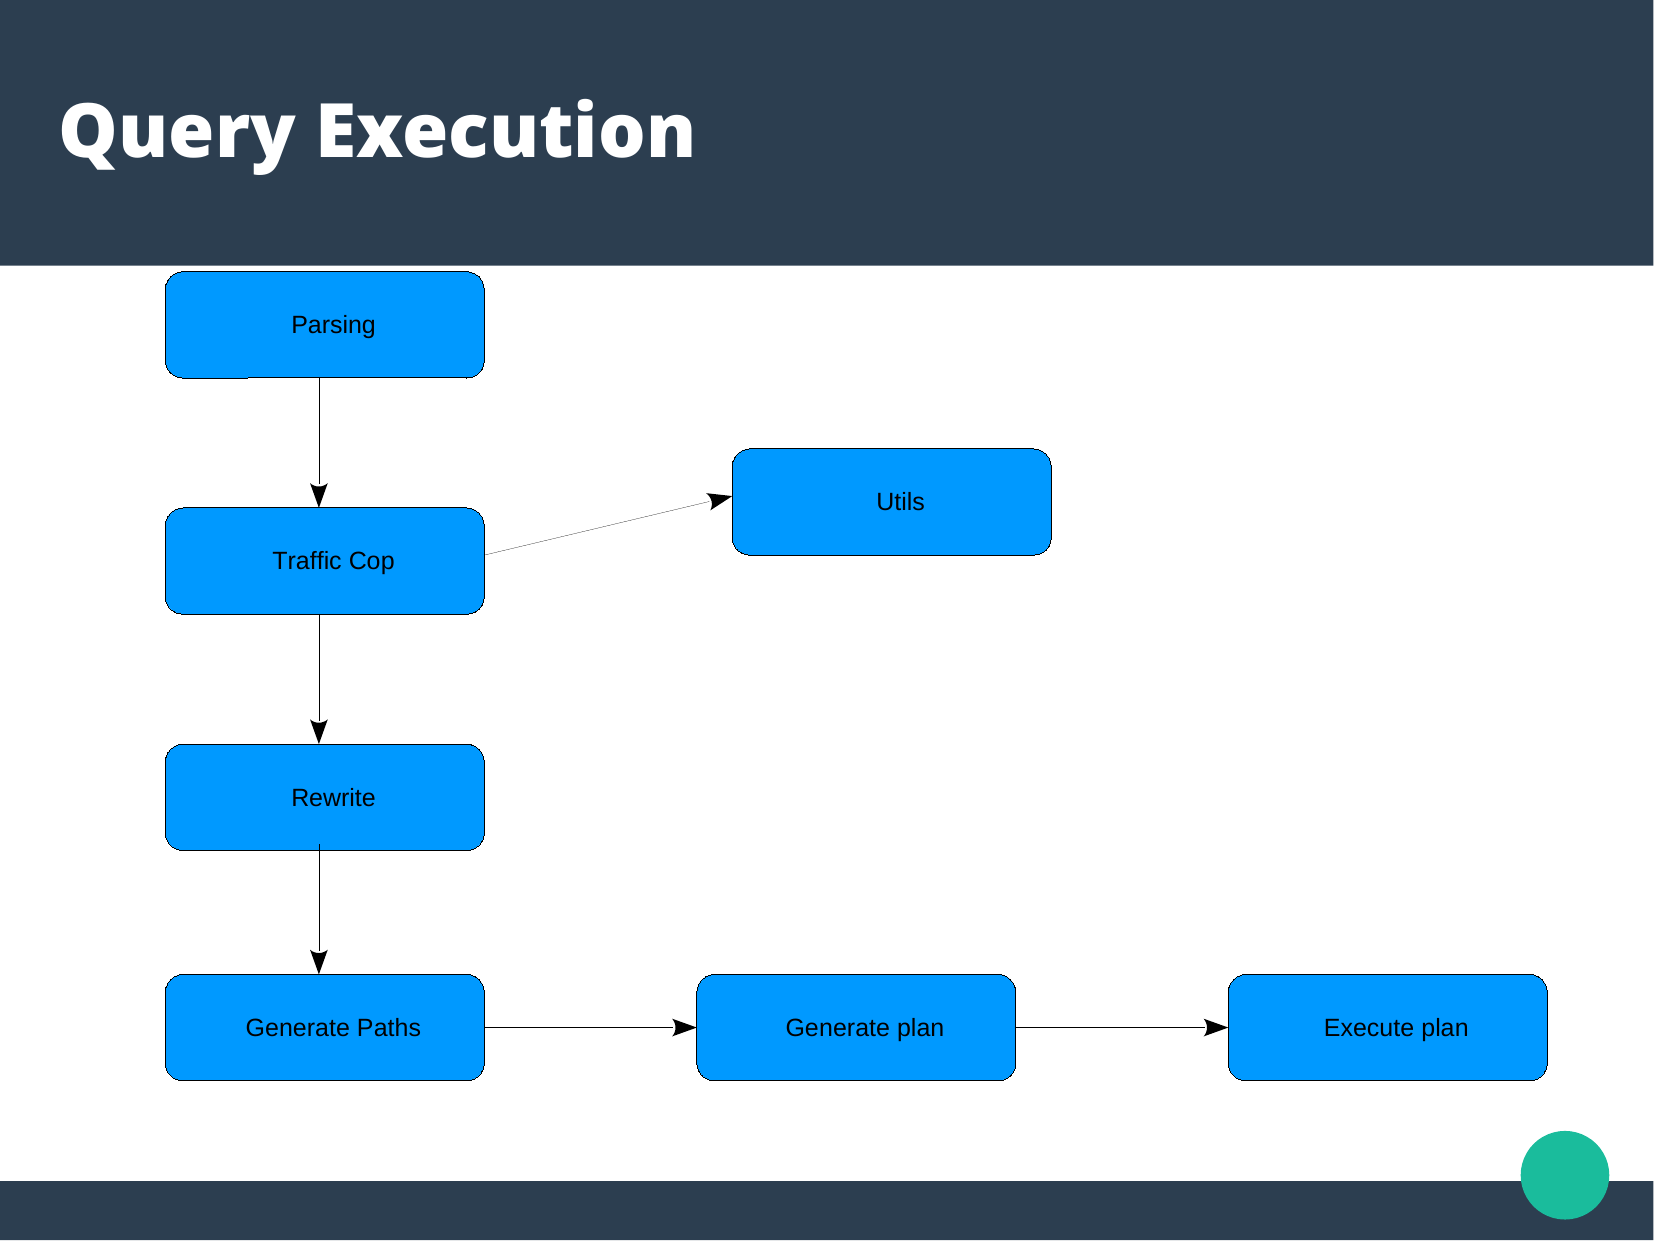

# Query Execution
Parsing
Utils
Traffic Cop
Rewrite
Generate Paths
Generate plan
Execute plan